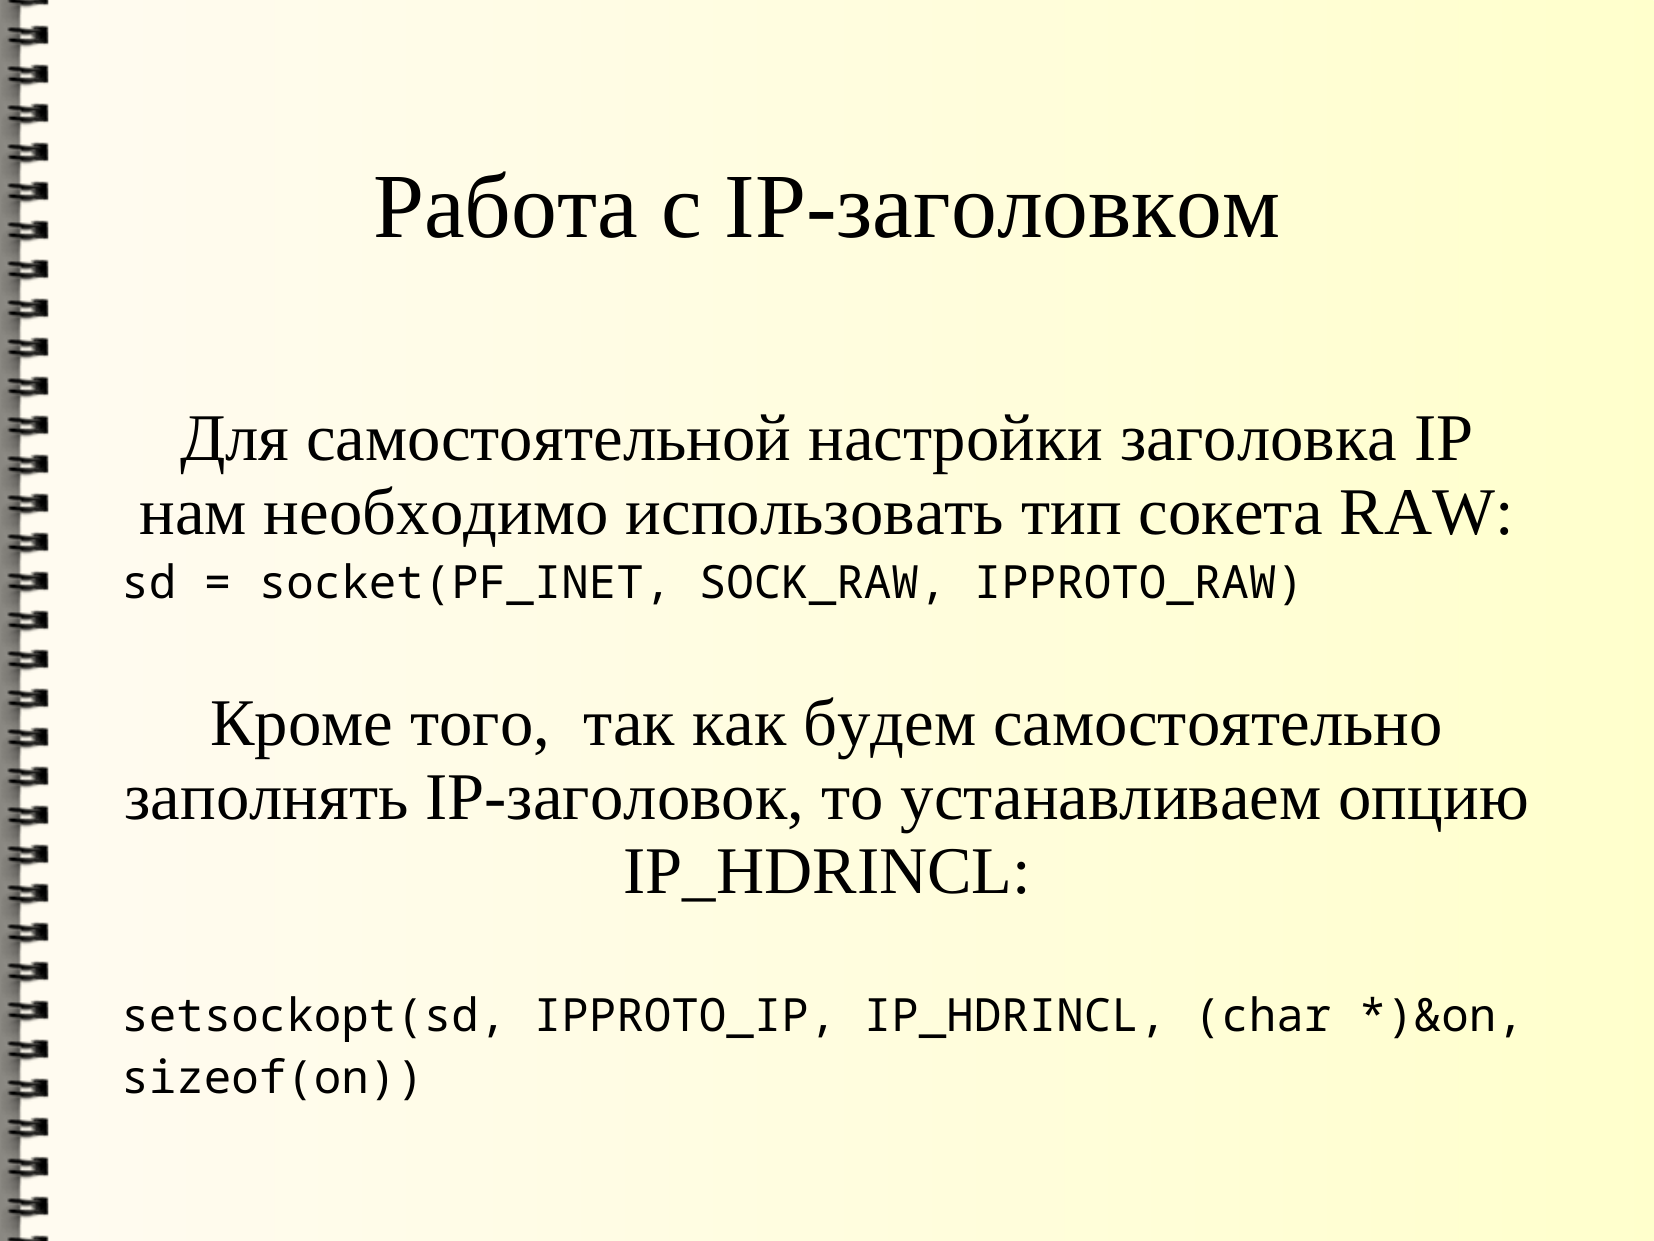

# Работа с IP-заголовком
Для самостоятельной настройки заголовка IP нам необходимо использовать тип сокета RAW:
sd = socket(PF_INET, SOCK_RAW, IPPROTO_RAW)
Кроме того, так как будем самостоятельно заполнять IP-заголовок, то устанавливаем опцию IP_HDRINCL:
setsockopt(sd, IPPROTO_IP, IP_HDRINCL, (char *)&on, sizeof(on))